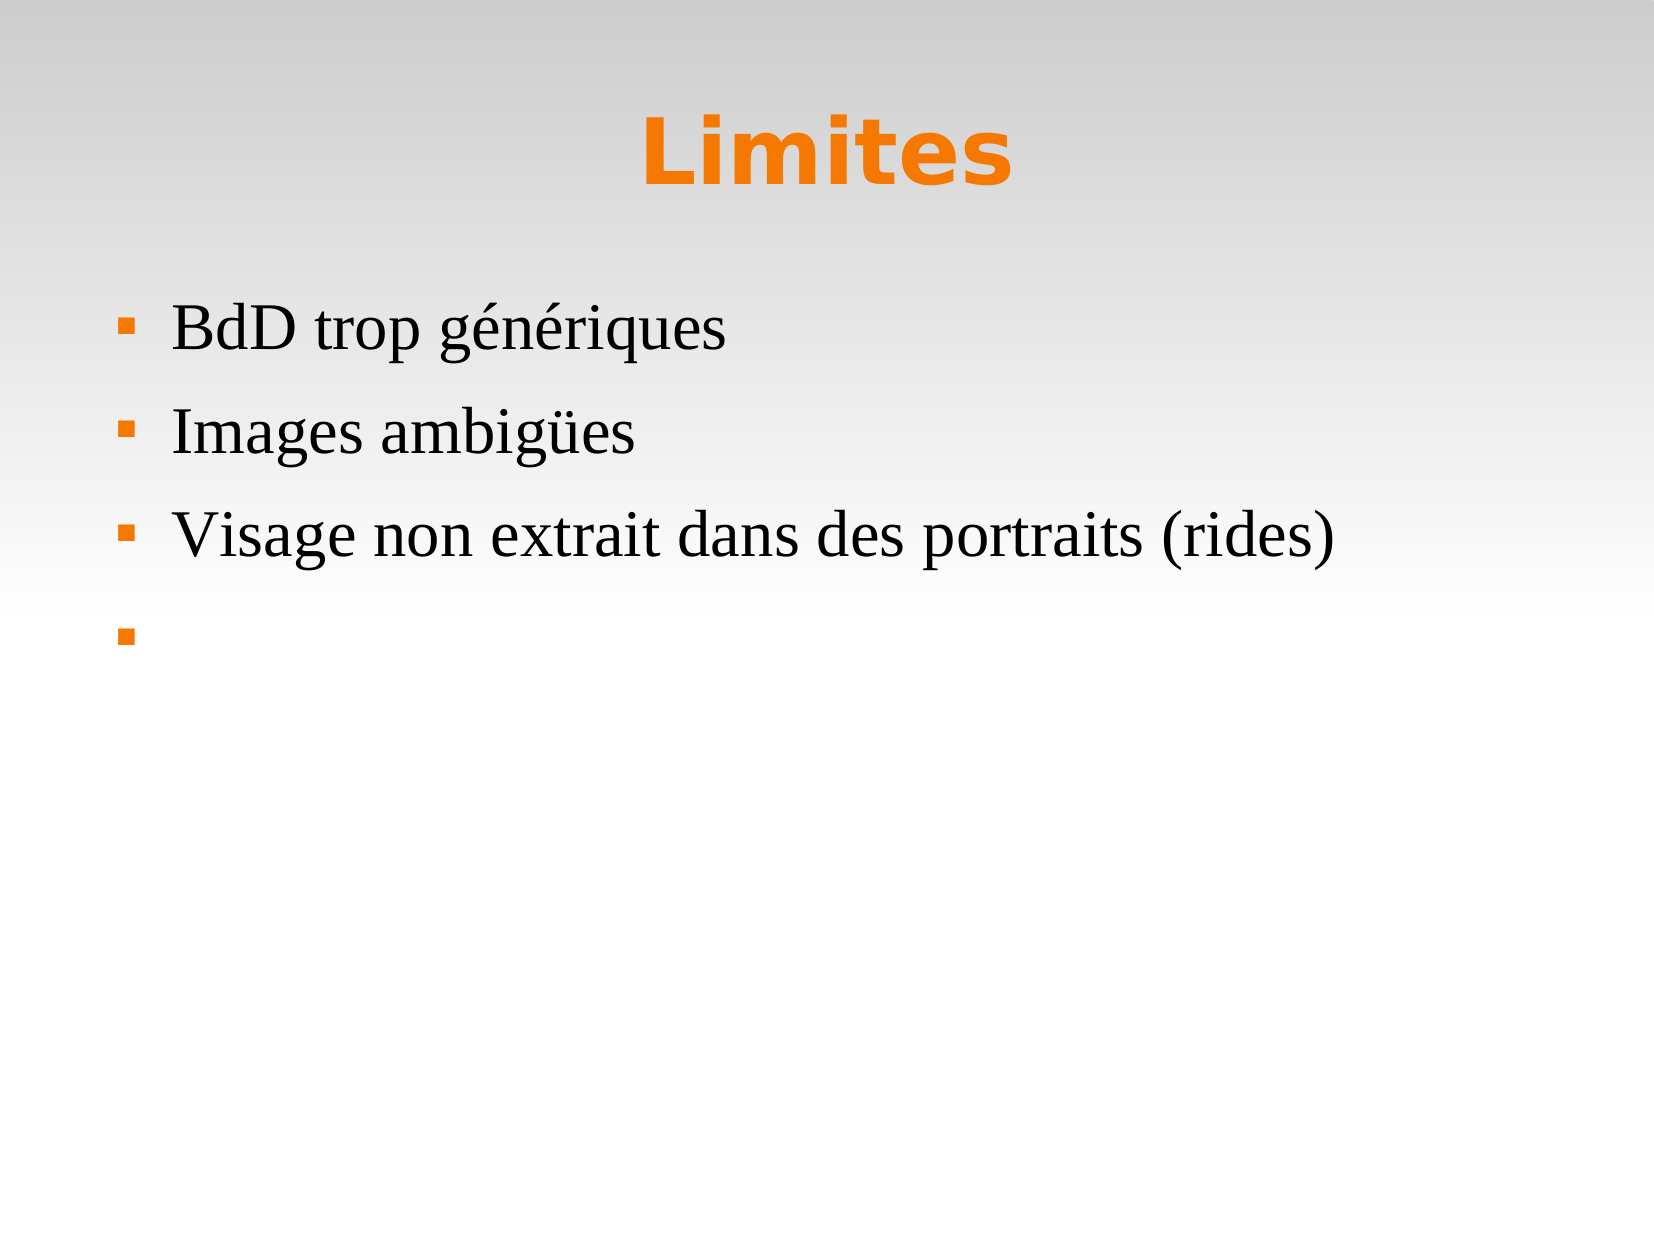

# Limites
BdD trop génériques
Images ambigües
Visage non extrait dans des portraits (rides)